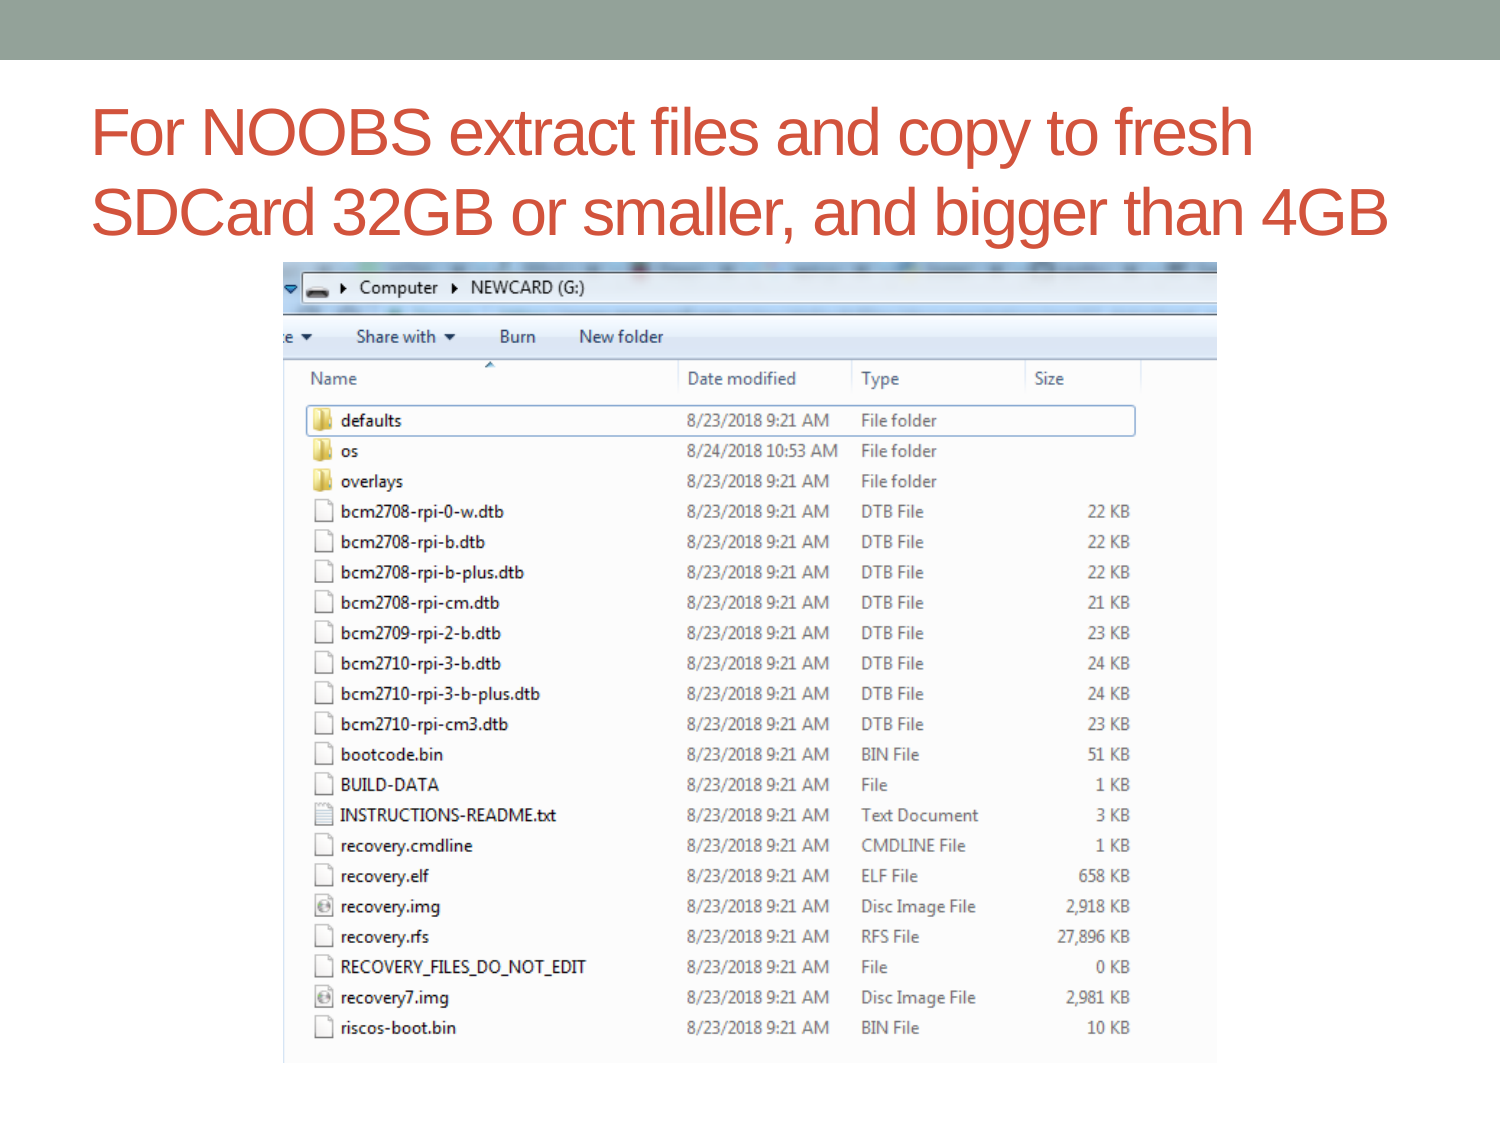

# For NOOBS extract files and copy to fresh SDCard 32GB or smaller, and bigger than 4GB